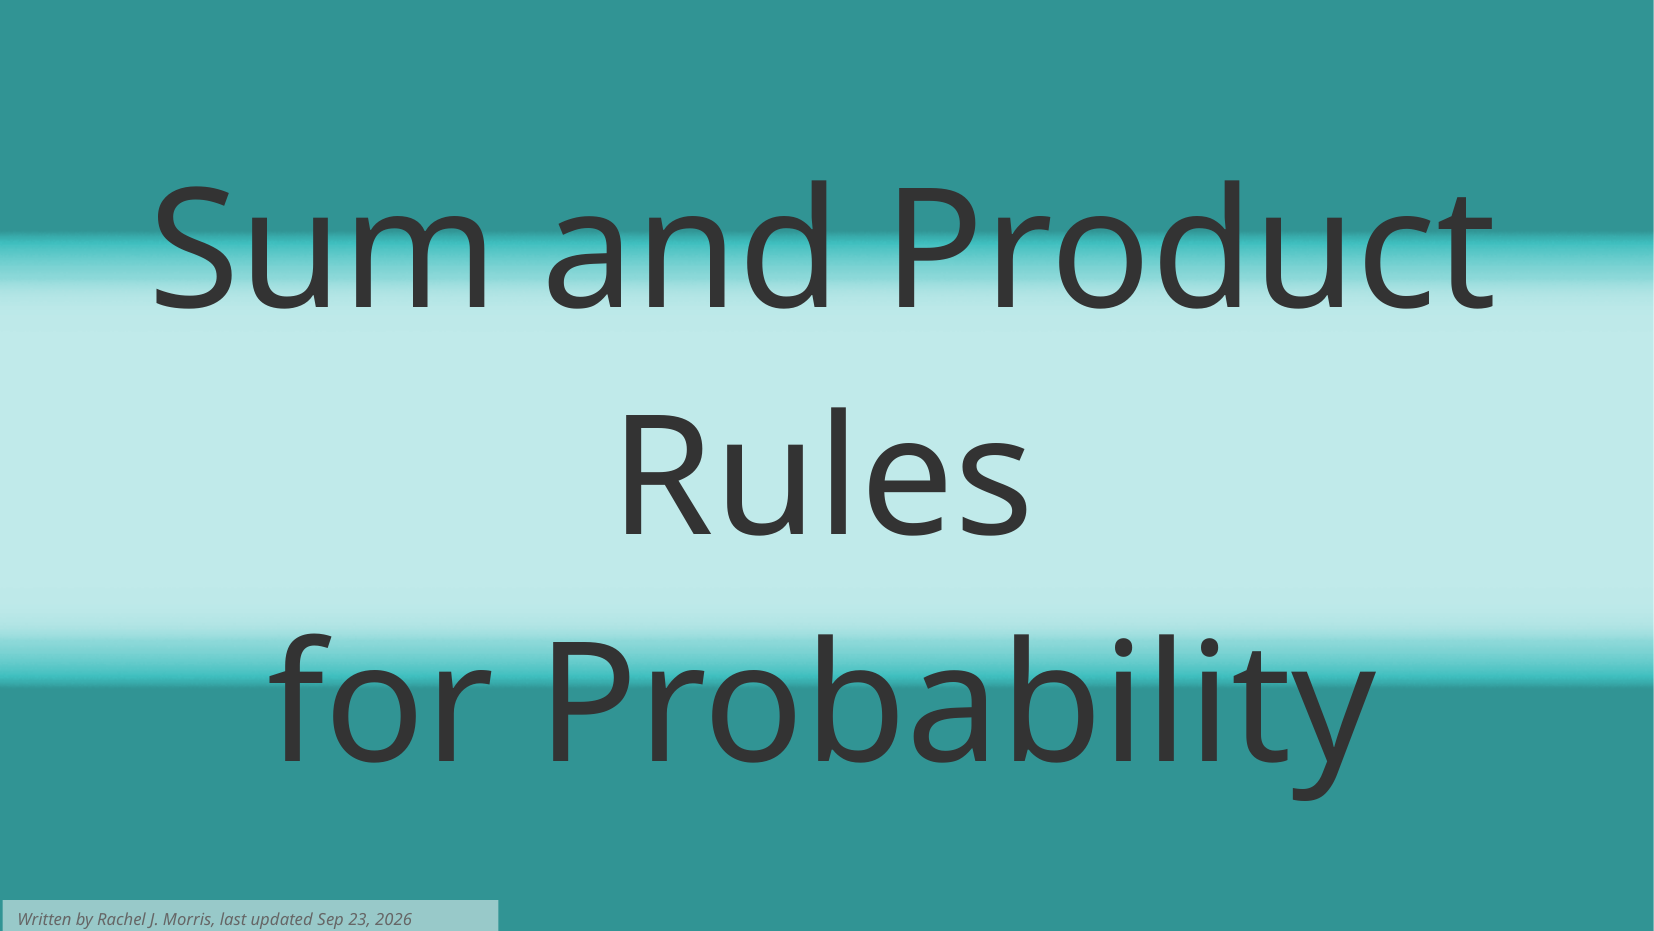

# Sum and Product Rules for Probability
Written by Rachel J. Morris, last updated